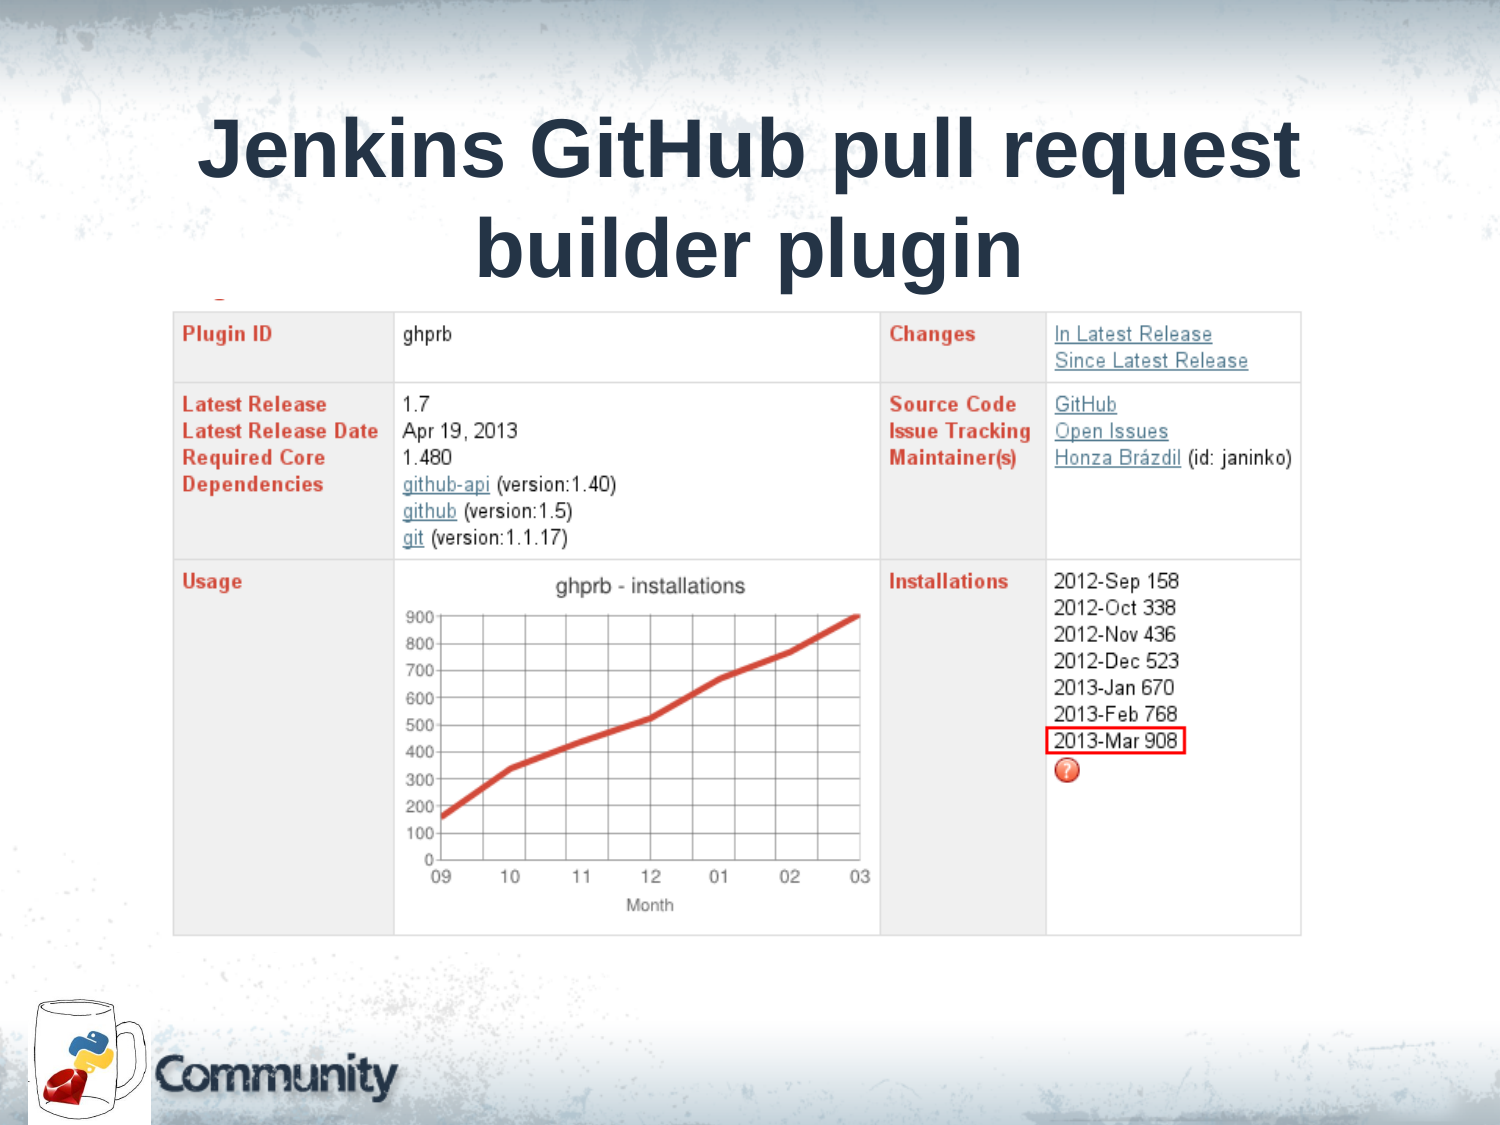

# Jenkins GitHub pull request builder plugin